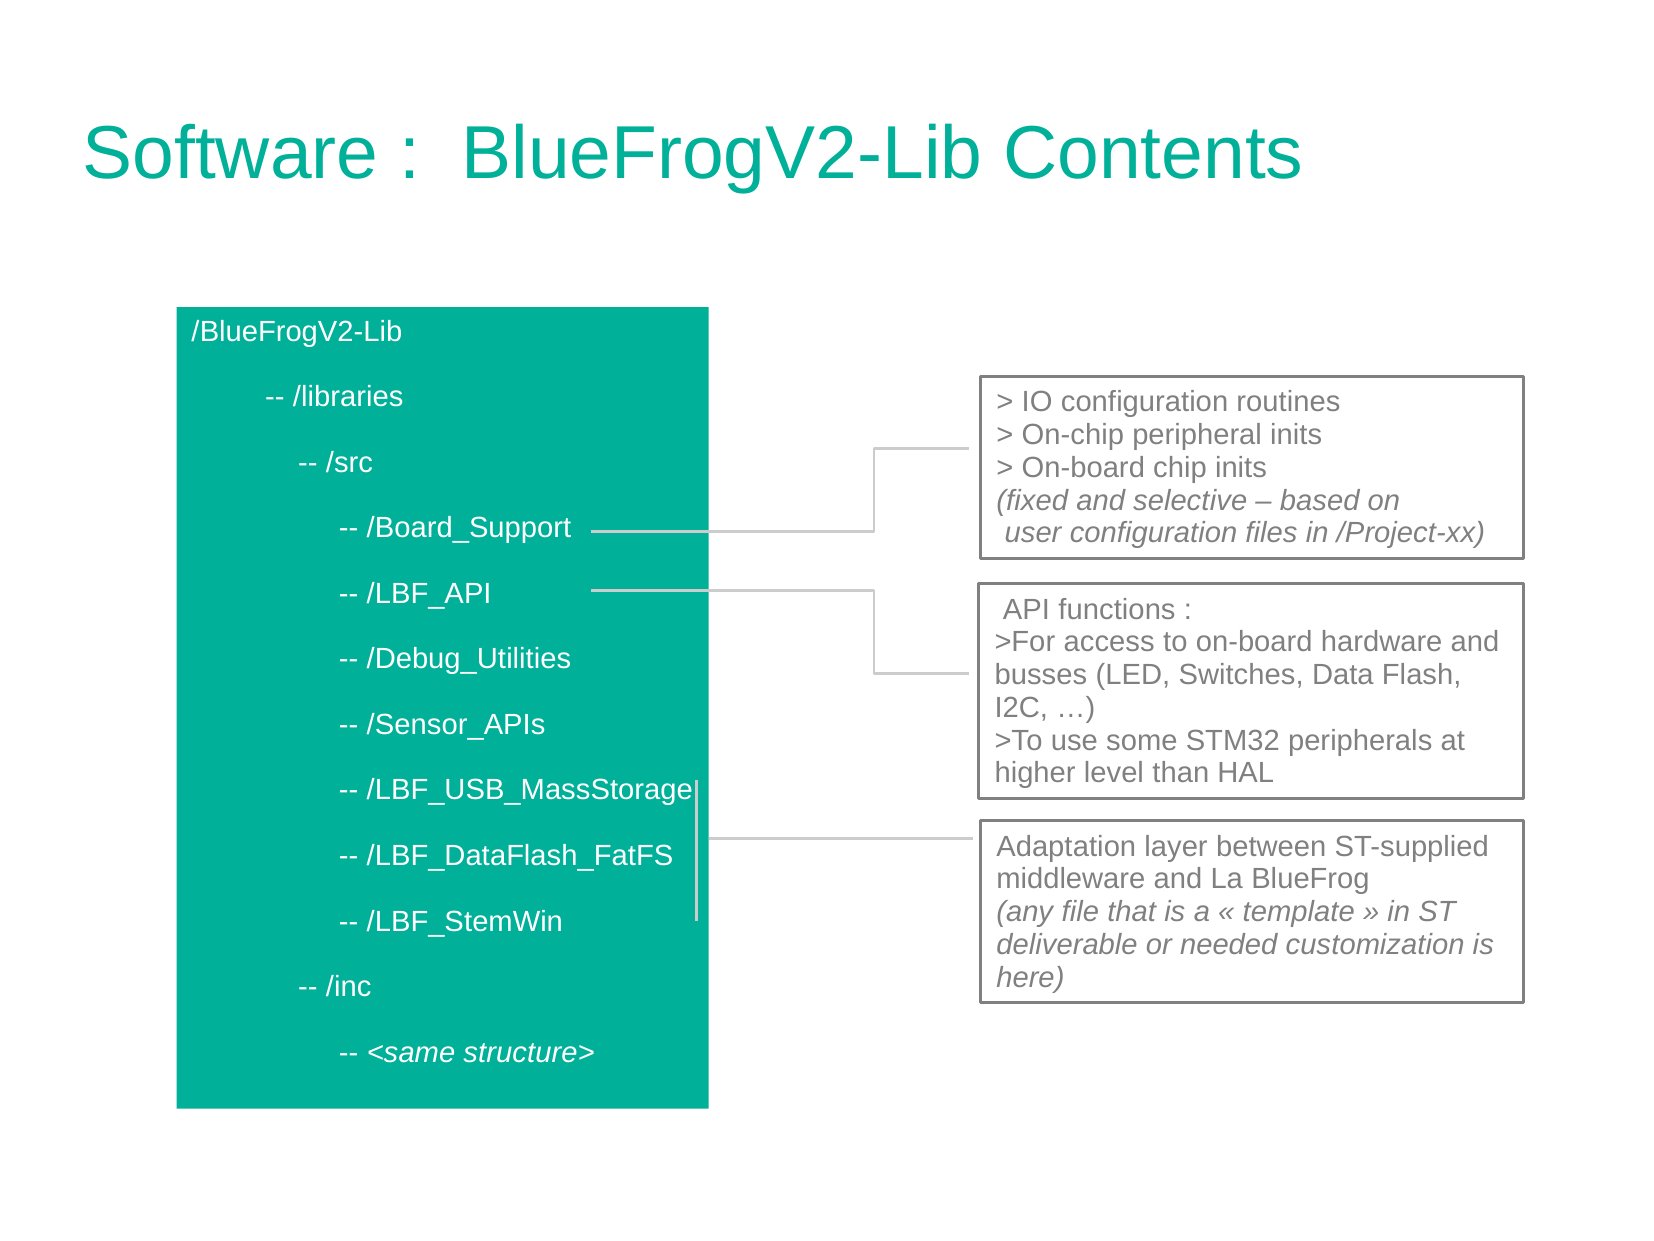

# Software : BlueFrogV2-Lib Contents
/BlueFrogV2-Lib
	-- /libraries
	 -- /src
		-- /Board_Support
		-- /LBF_API
		-- /Debug_Utilities
		-- /Sensor_APIs
		-- /LBF_USB_MassStorage
		-- /LBF_DataFlash_FatFS
		-- /LBF_StemWin
	 -- /inc
		-- <same structure>
> IO configuration routines
> On-chip peripheral inits
> On-board chip inits
(fixed and selective – based on
 user configuration files in /Project-xx)
 API functions :
>For access to on-board hardware and busses (LED, Switches, Data Flash, I2C, …)
>To use some STM32 peripherals at higher level than HAL
Adaptation layer between ST-supplied middleware and La BlueFrog
(any file that is a « template » in ST deliverable or needed customization is here)